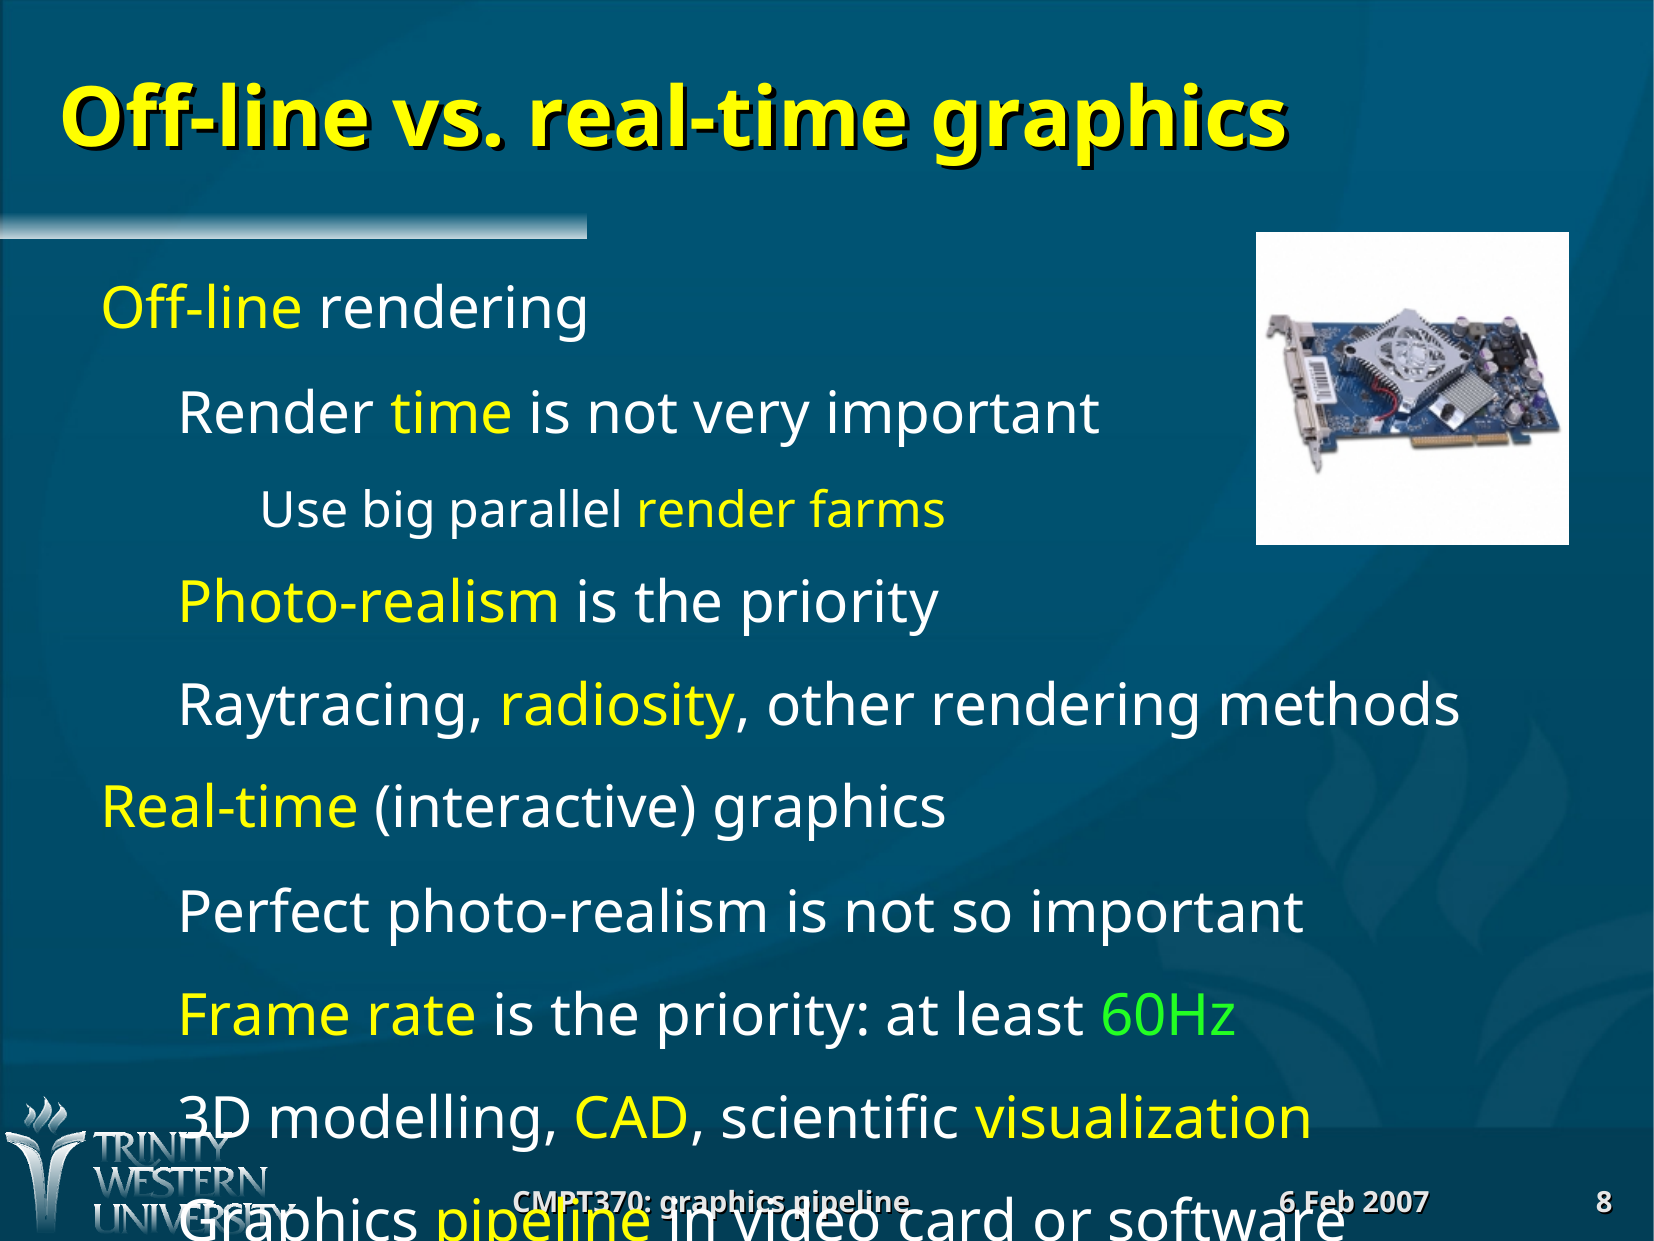

# Off-line vs. real-time graphics
Off-line rendering
Render time is not very important
Use big parallel render farms
Photo-realism is the priority
Raytracing, radiosity, other rendering methods
Real-time (interactive) graphics
Perfect photo-realism is not so important
Frame rate is the priority: at least 60Hz
3D modelling, CAD, scientific visualization
Graphics pipeline in video card or software
CMPT370: graphics pipeline
6 Feb 2007
8